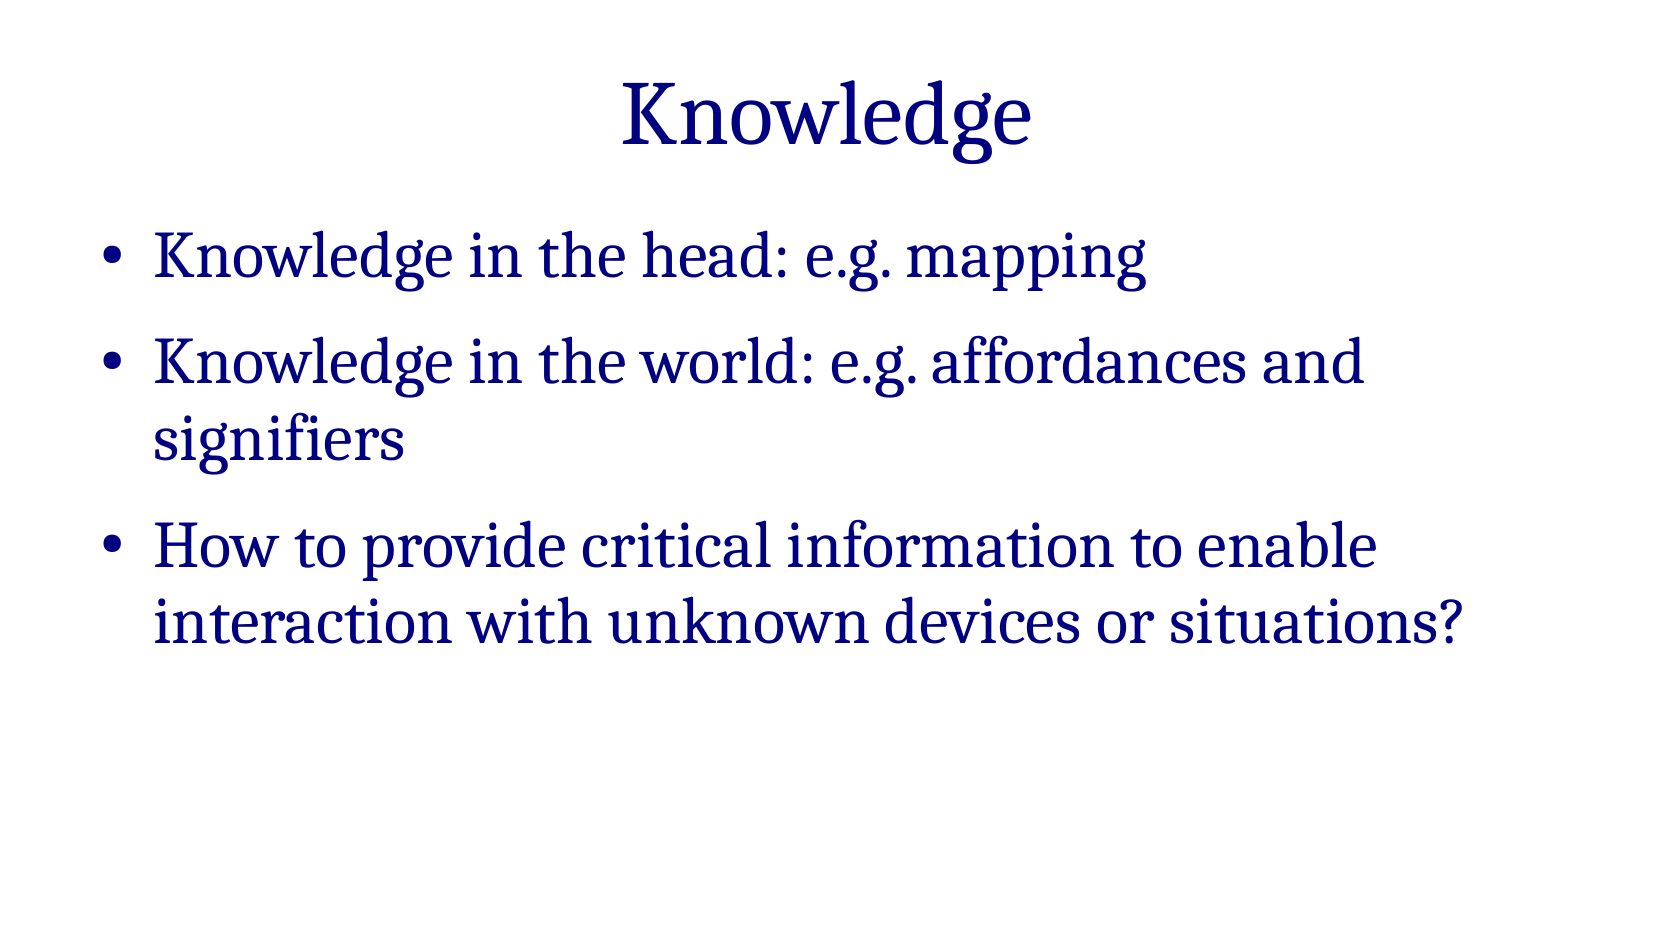

# Knowledge
Knowledge in the head: e.g. mapping
Knowledge in the world: e.g. affordances and signifiers
How to provide critical information to enable interaction with unknown devices or situations?